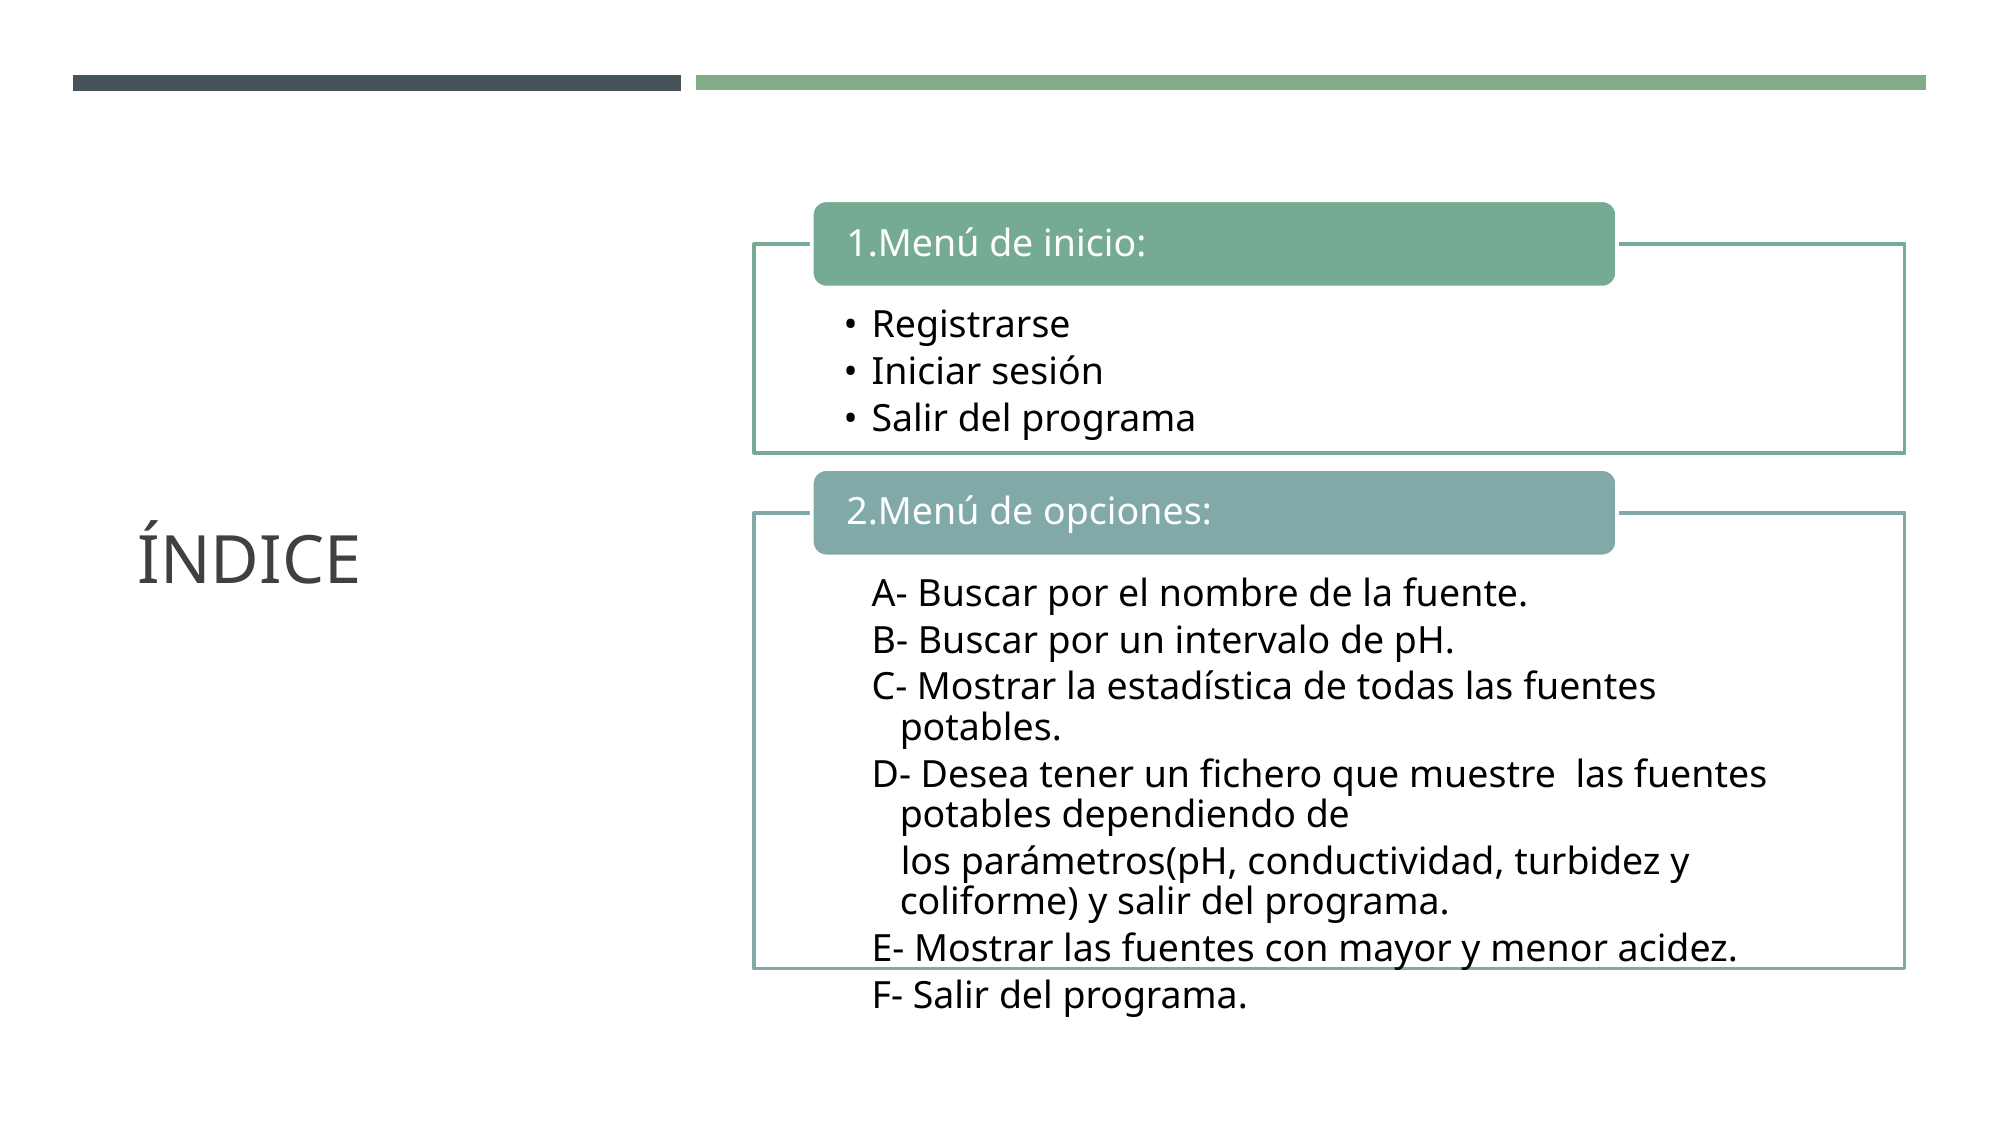

# Índice
1.Menú de inicio:
Registrarse
Iniciar sesión
Salir del programa
2.Menú de opciones:
A- Buscar por el nombre de la fuente.
B- Buscar por un intervalo de pH.
C- Mostrar la estadística de todas las fuentes potables.
D- Desea tener un fichero que muestre las fuentes potables dependiendo de
 los parámetros(pH, conductividad, turbidez y coliforme) y salir del programa.
E- Mostrar las fuentes con mayor y menor acidez.
F- Salir del programa.